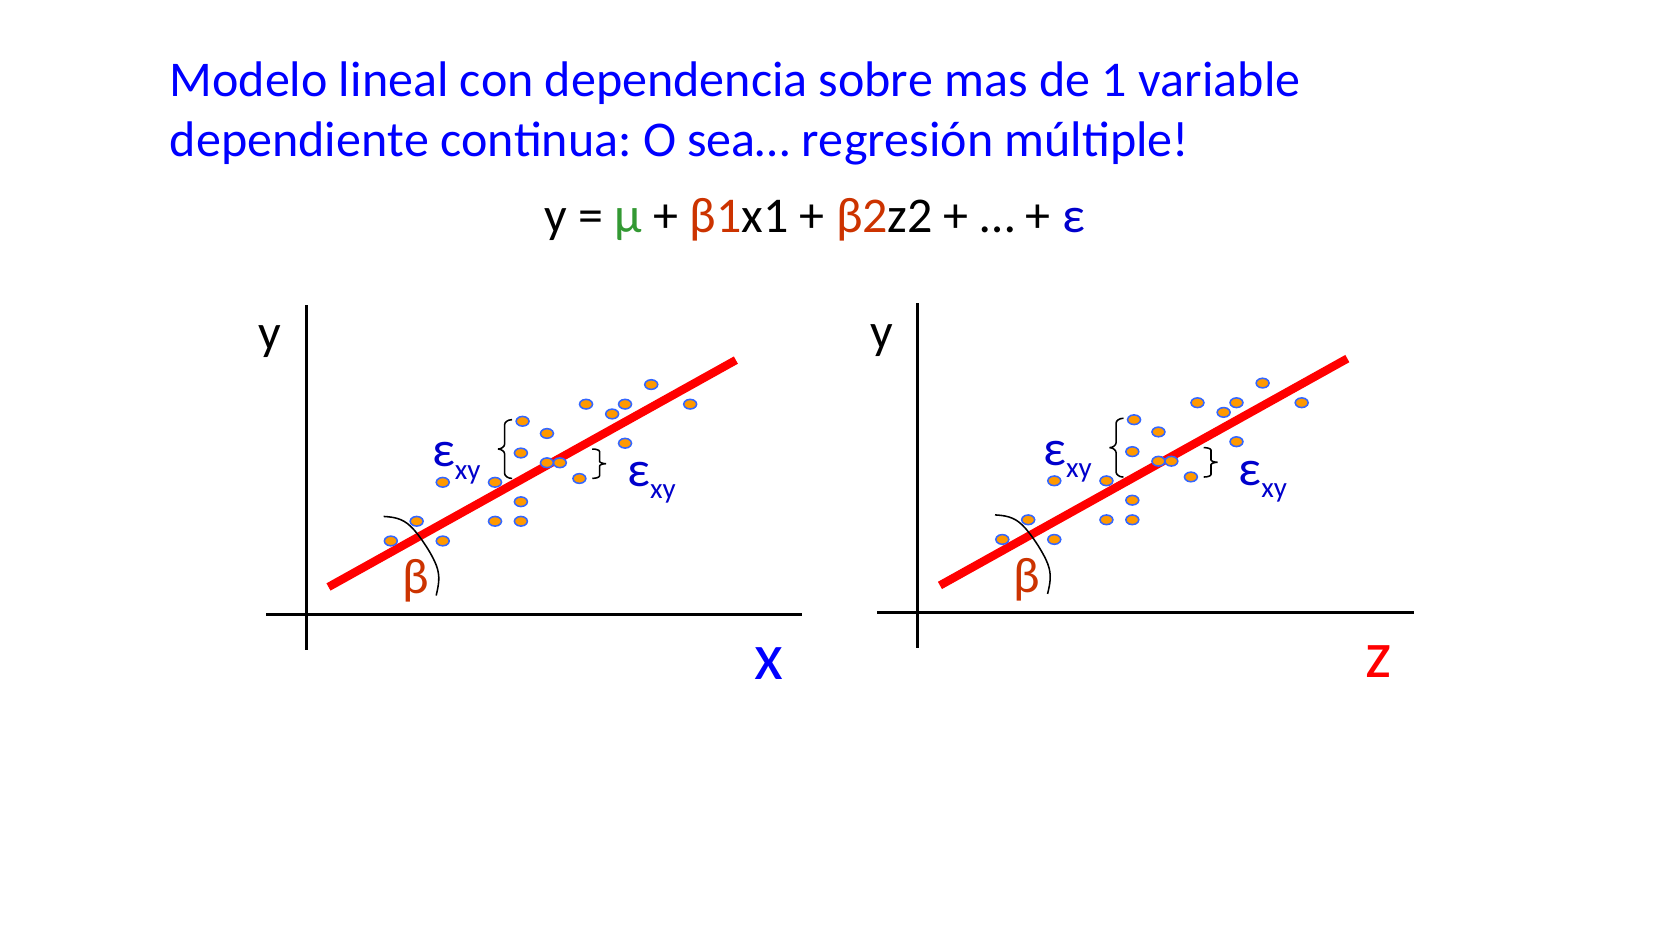

Modelo lineal con dependencia sobre mas de 1 variable dependiente continua: O sea… regresión múltiple!
y = µ + β1x1 + β2z2 + … + ε
y
y
εxy
εxy
εxy
εxy
β
β
z
x